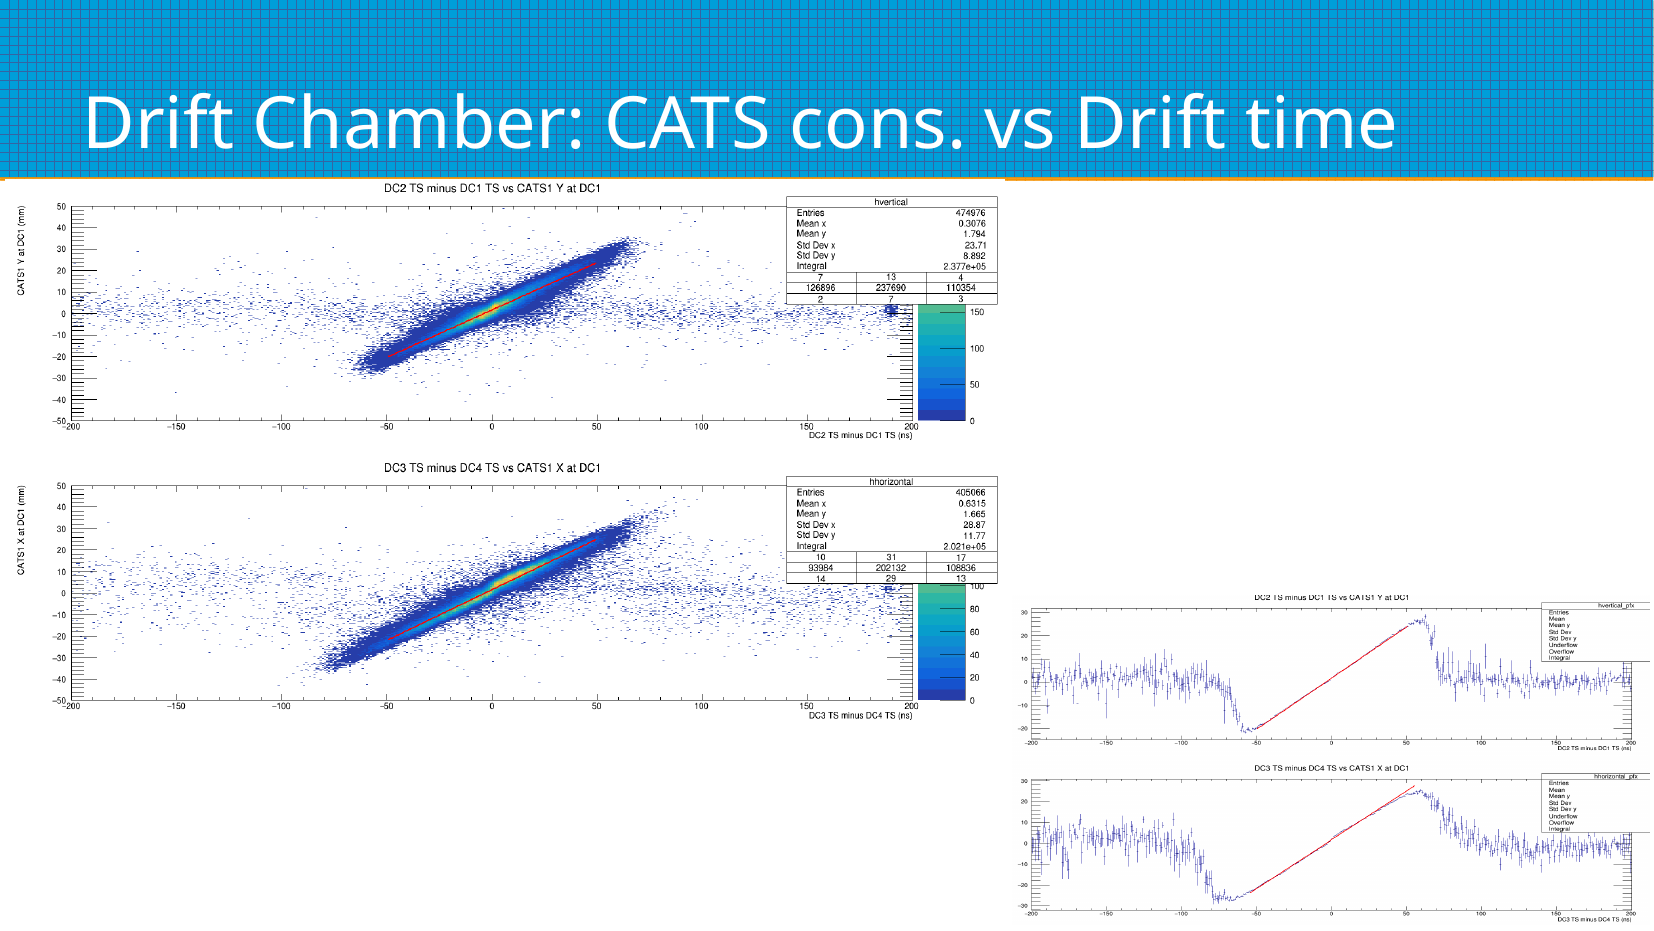

# Drift Chamber: CATS cons. vs Drift time